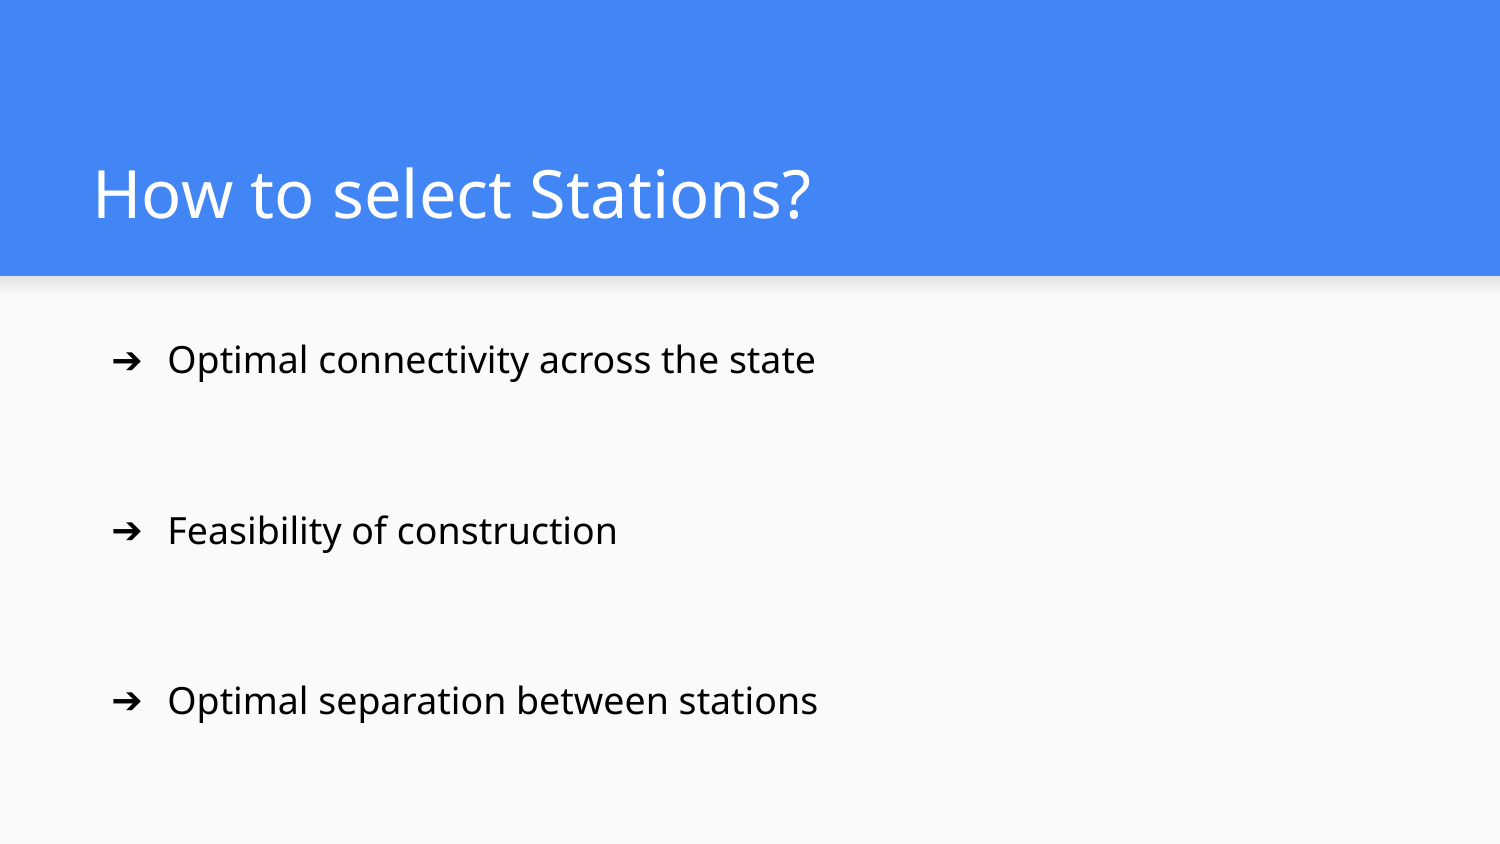

# How to select Stations?
Optimal connectivity across the state
Feasibility of construction
Optimal separation between stations